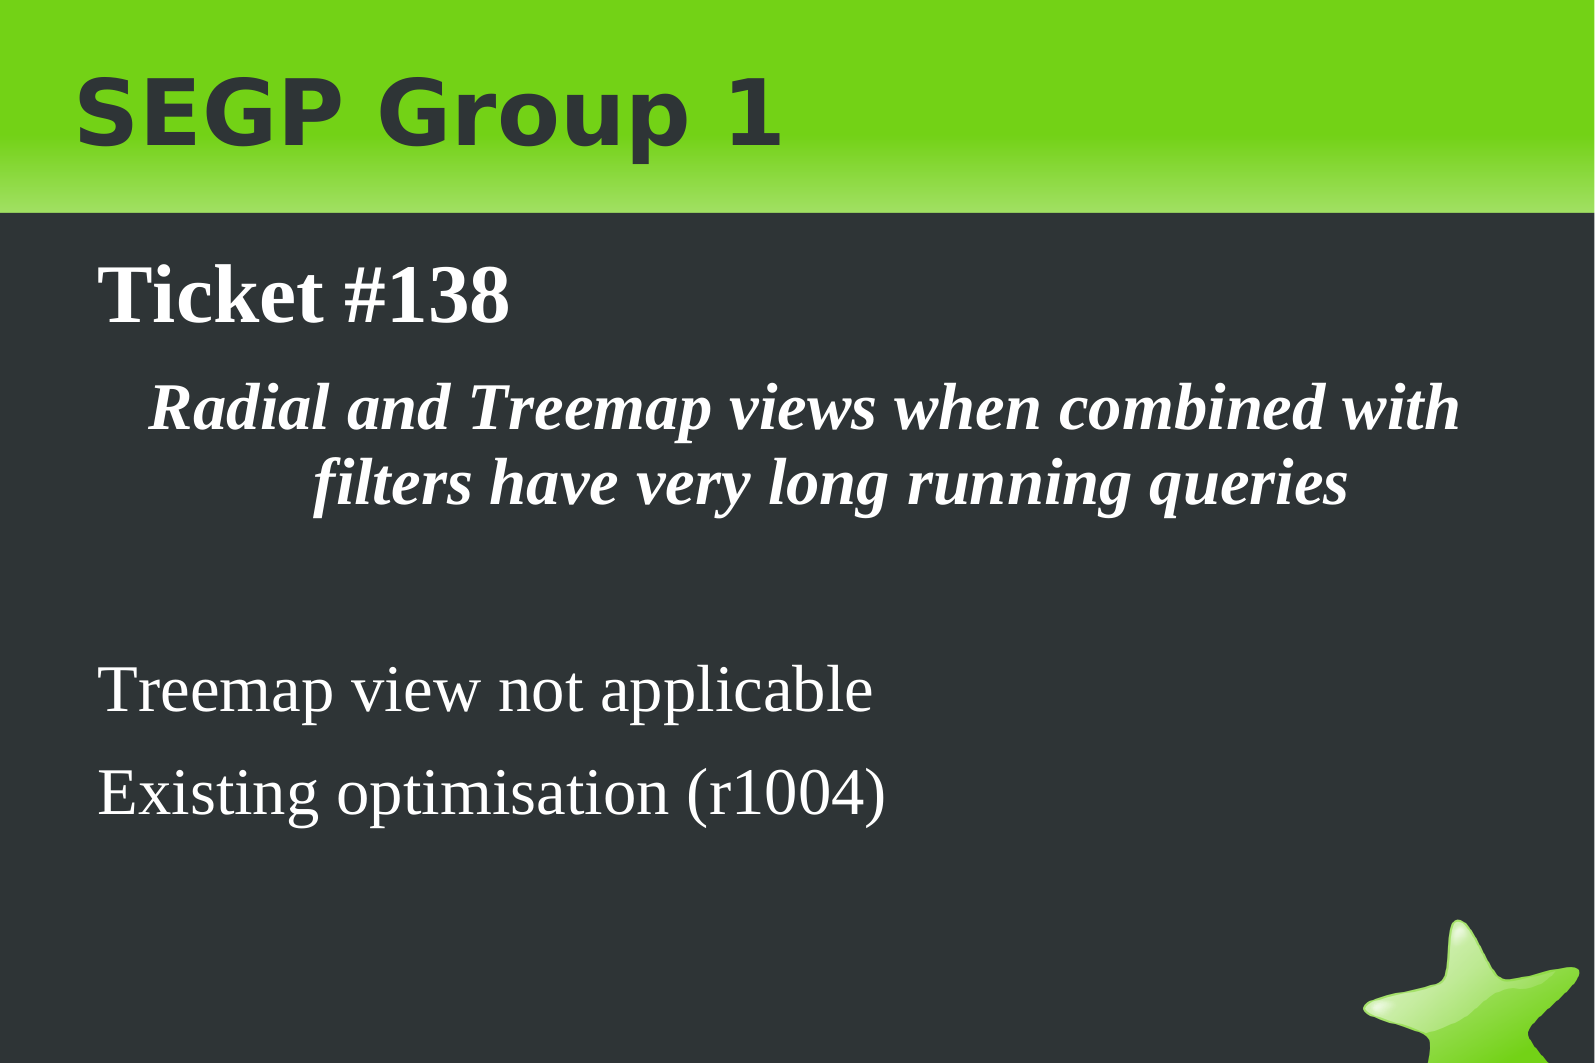

# SEGP Group 1
Ticket #138
Radial and Treemap views when combined with filters have very long running queries
Treemap view not applicable
Existing optimisation (r1004)